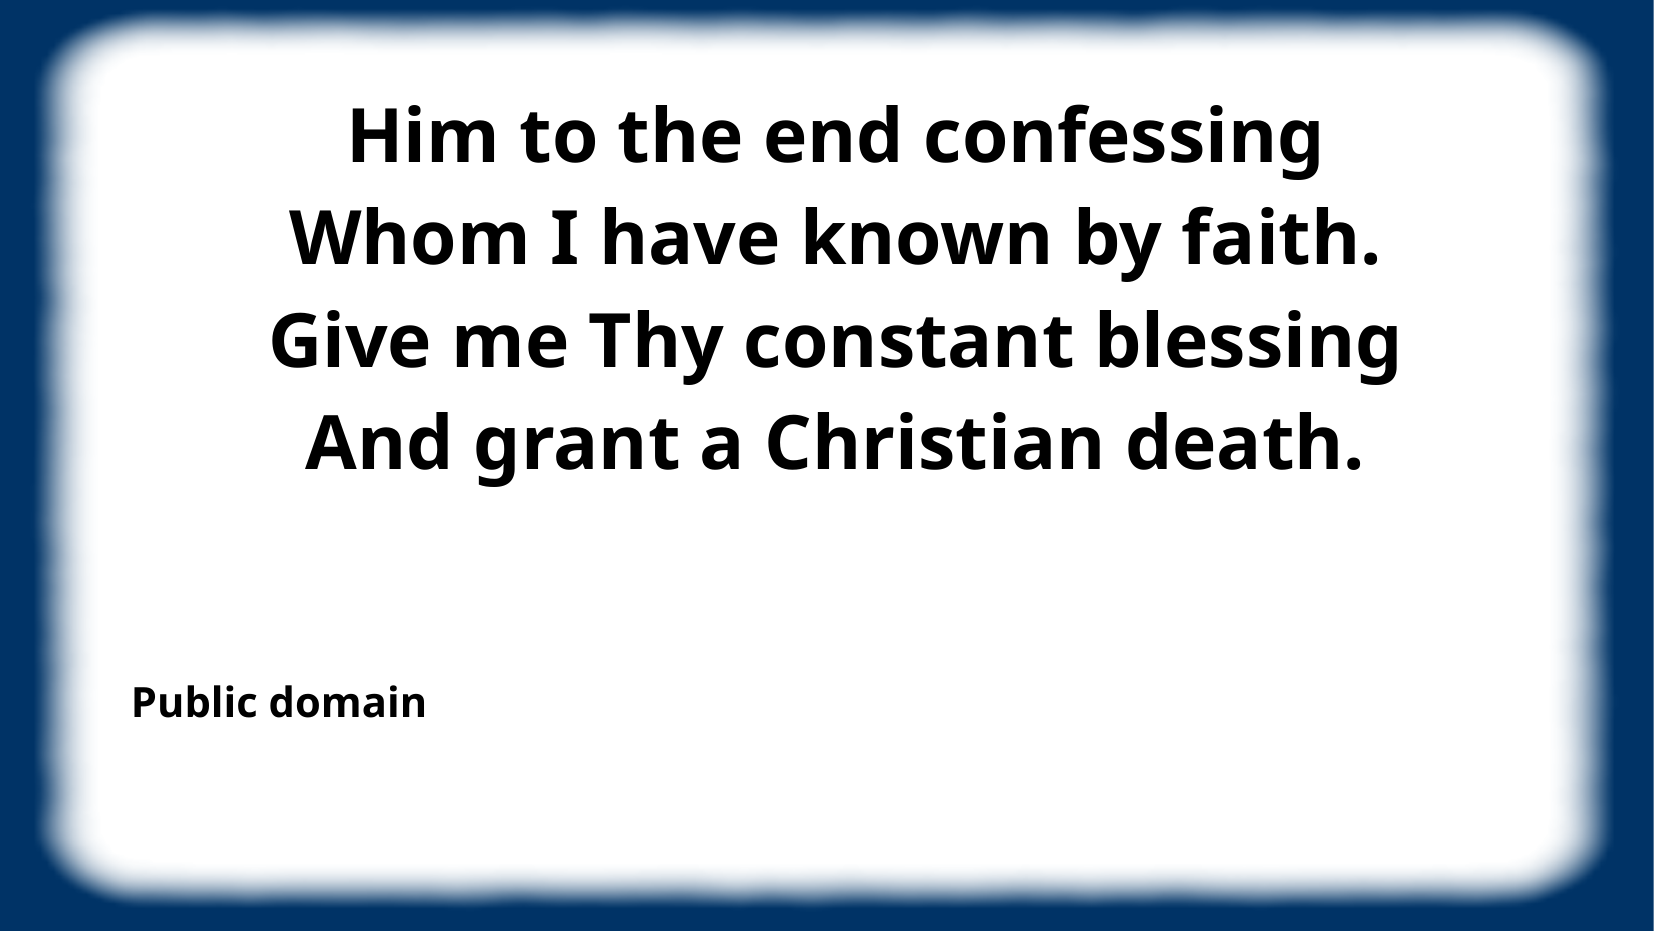

Him to the end confessing
Whom I have known by faith.
Give me Thy constant blessing
And grant a Christian death.
Public domain